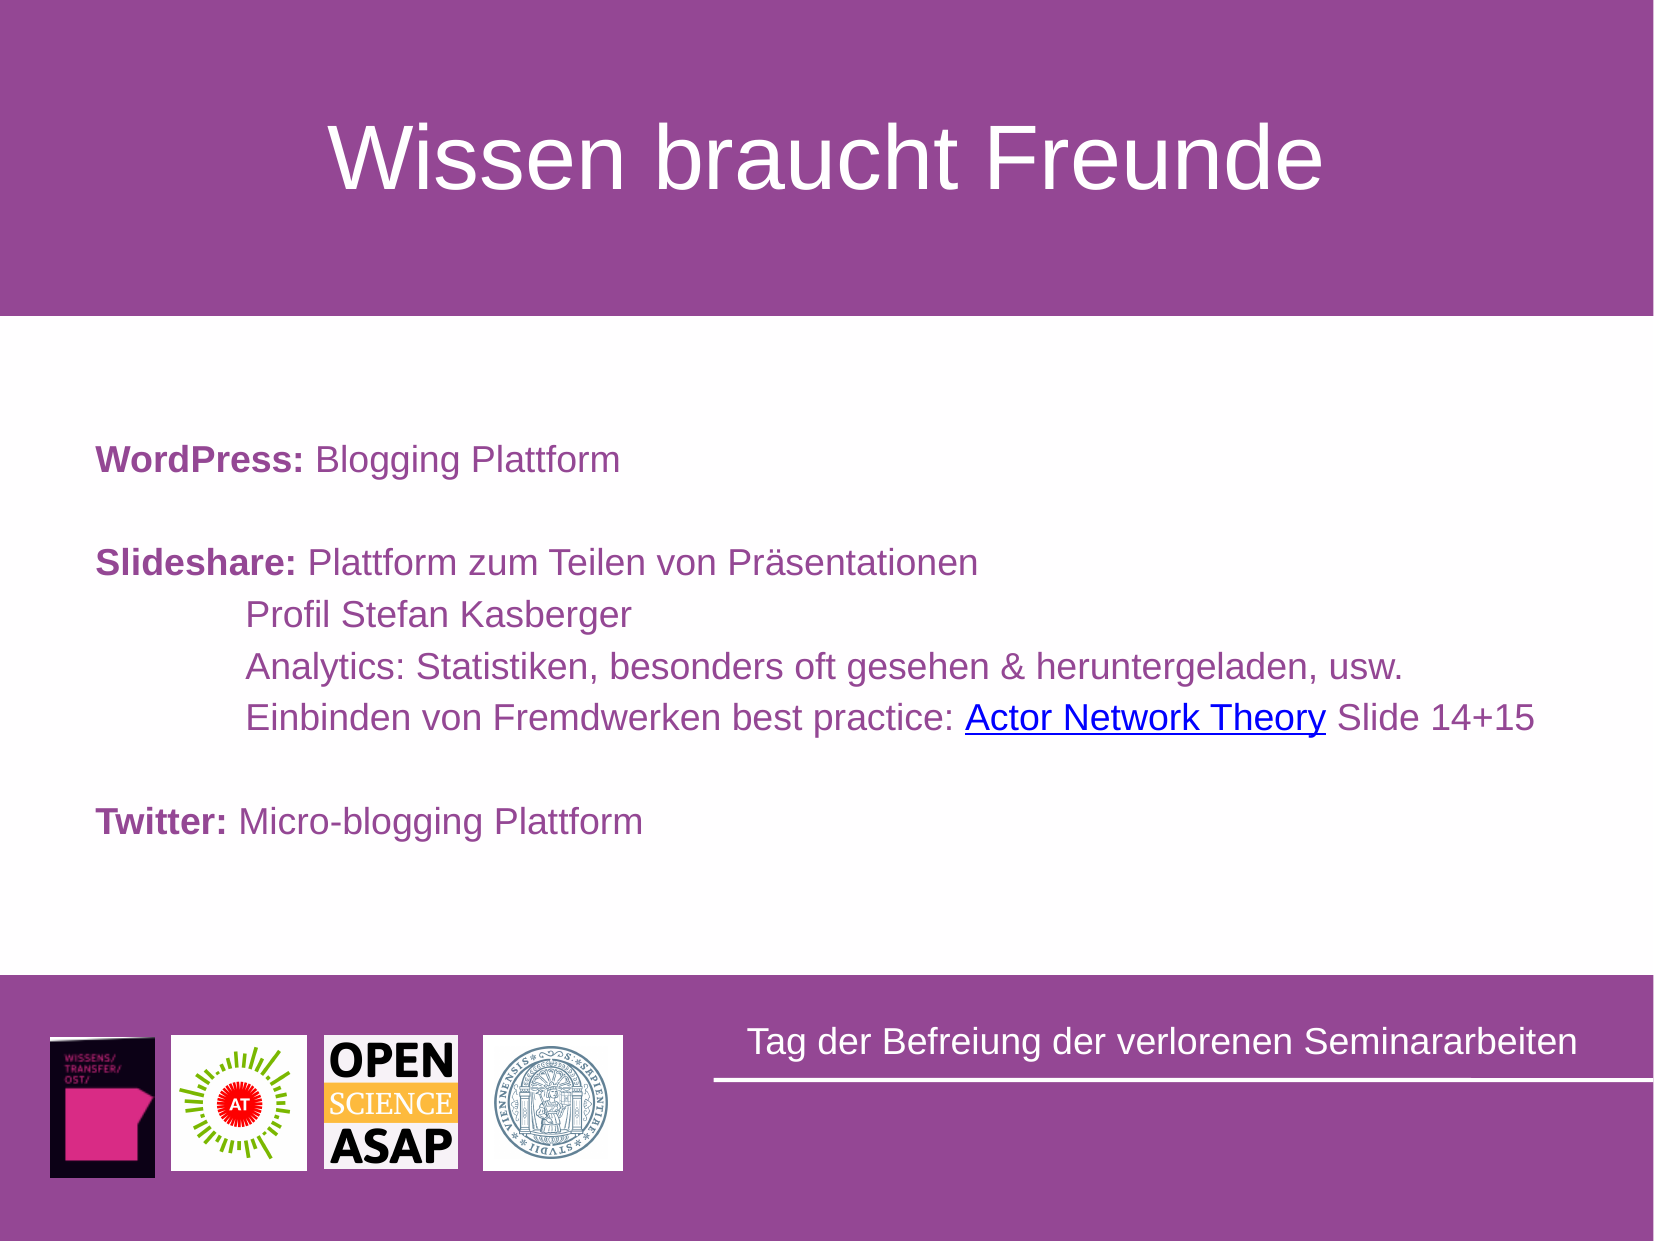

# Wissen braucht Freunde
WordPress: Blogging Plattform
Slideshare: Plattform zum Teilen von Präsentationen
Profil Stefan Kasberger
Analytics: Statistiken, besonders oft gesehen & heruntergeladen, usw.
Einbinden von Fremdwerken best practice: Actor Network Theory Slide 14+15
Twitter: Micro-blogging Plattform
Tag der Befreiung der verlorenen Seminararbeiten